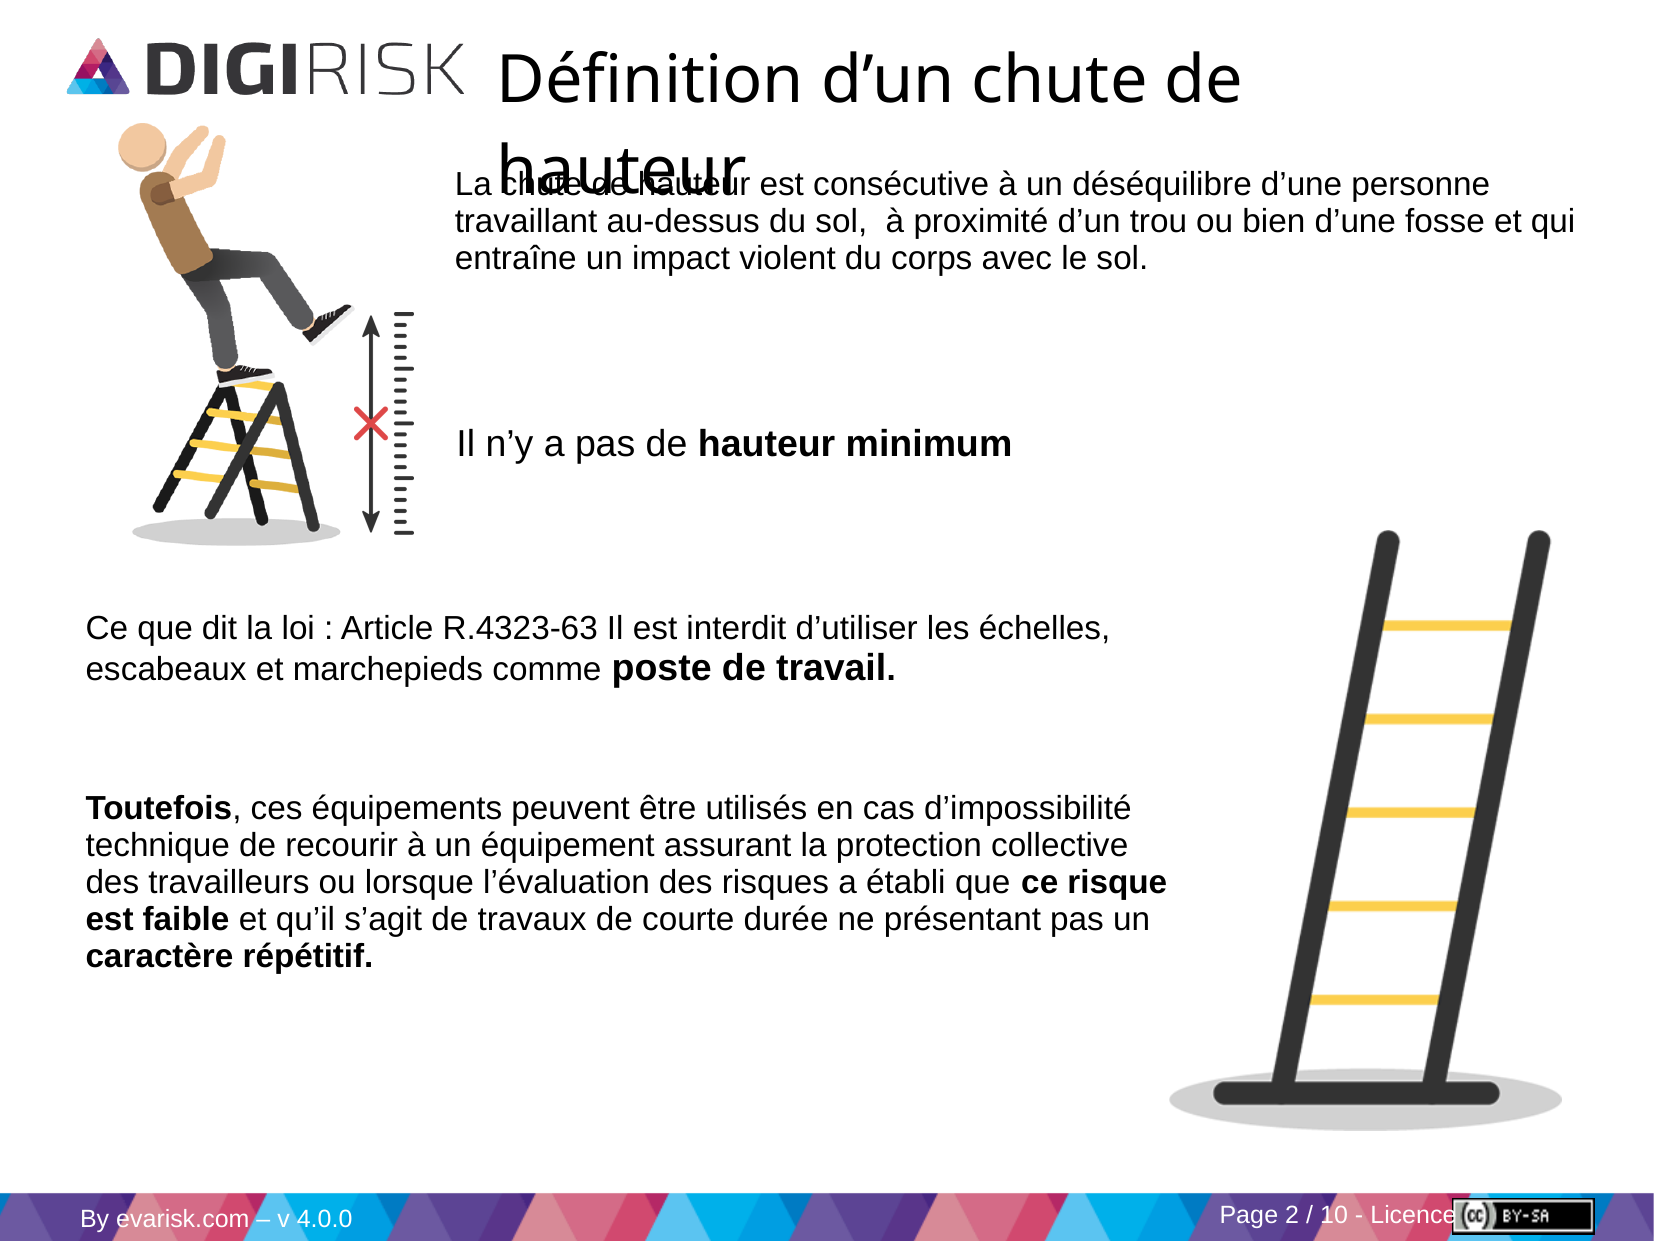

Définition d’un chute de hauteur
# La chute de hauteur est consécutive à un déséquilibre d’une personne travaillant au-dessus du sol, à proximité d’un trou ou bien d’une fosse et qui entraîne un impact violent du corps avec le sol.
Il n’y a pas de hauteur minimum
Ce que dit la loi : Article R.4323-63 Il est interdit d’utiliser les échelles, escabeaux et marchepieds comme poste de travail.
Toutefois, ces équipements peuvent être utilisés en cas d’impossibilité technique de recourir à un équipement assurant la protection collective des travailleurs ou lorsque l’évaluation des risques a établi que ce risque est faible et qu’il s’agit de travaux de courte durée ne présentant pas un caractère répétitif.